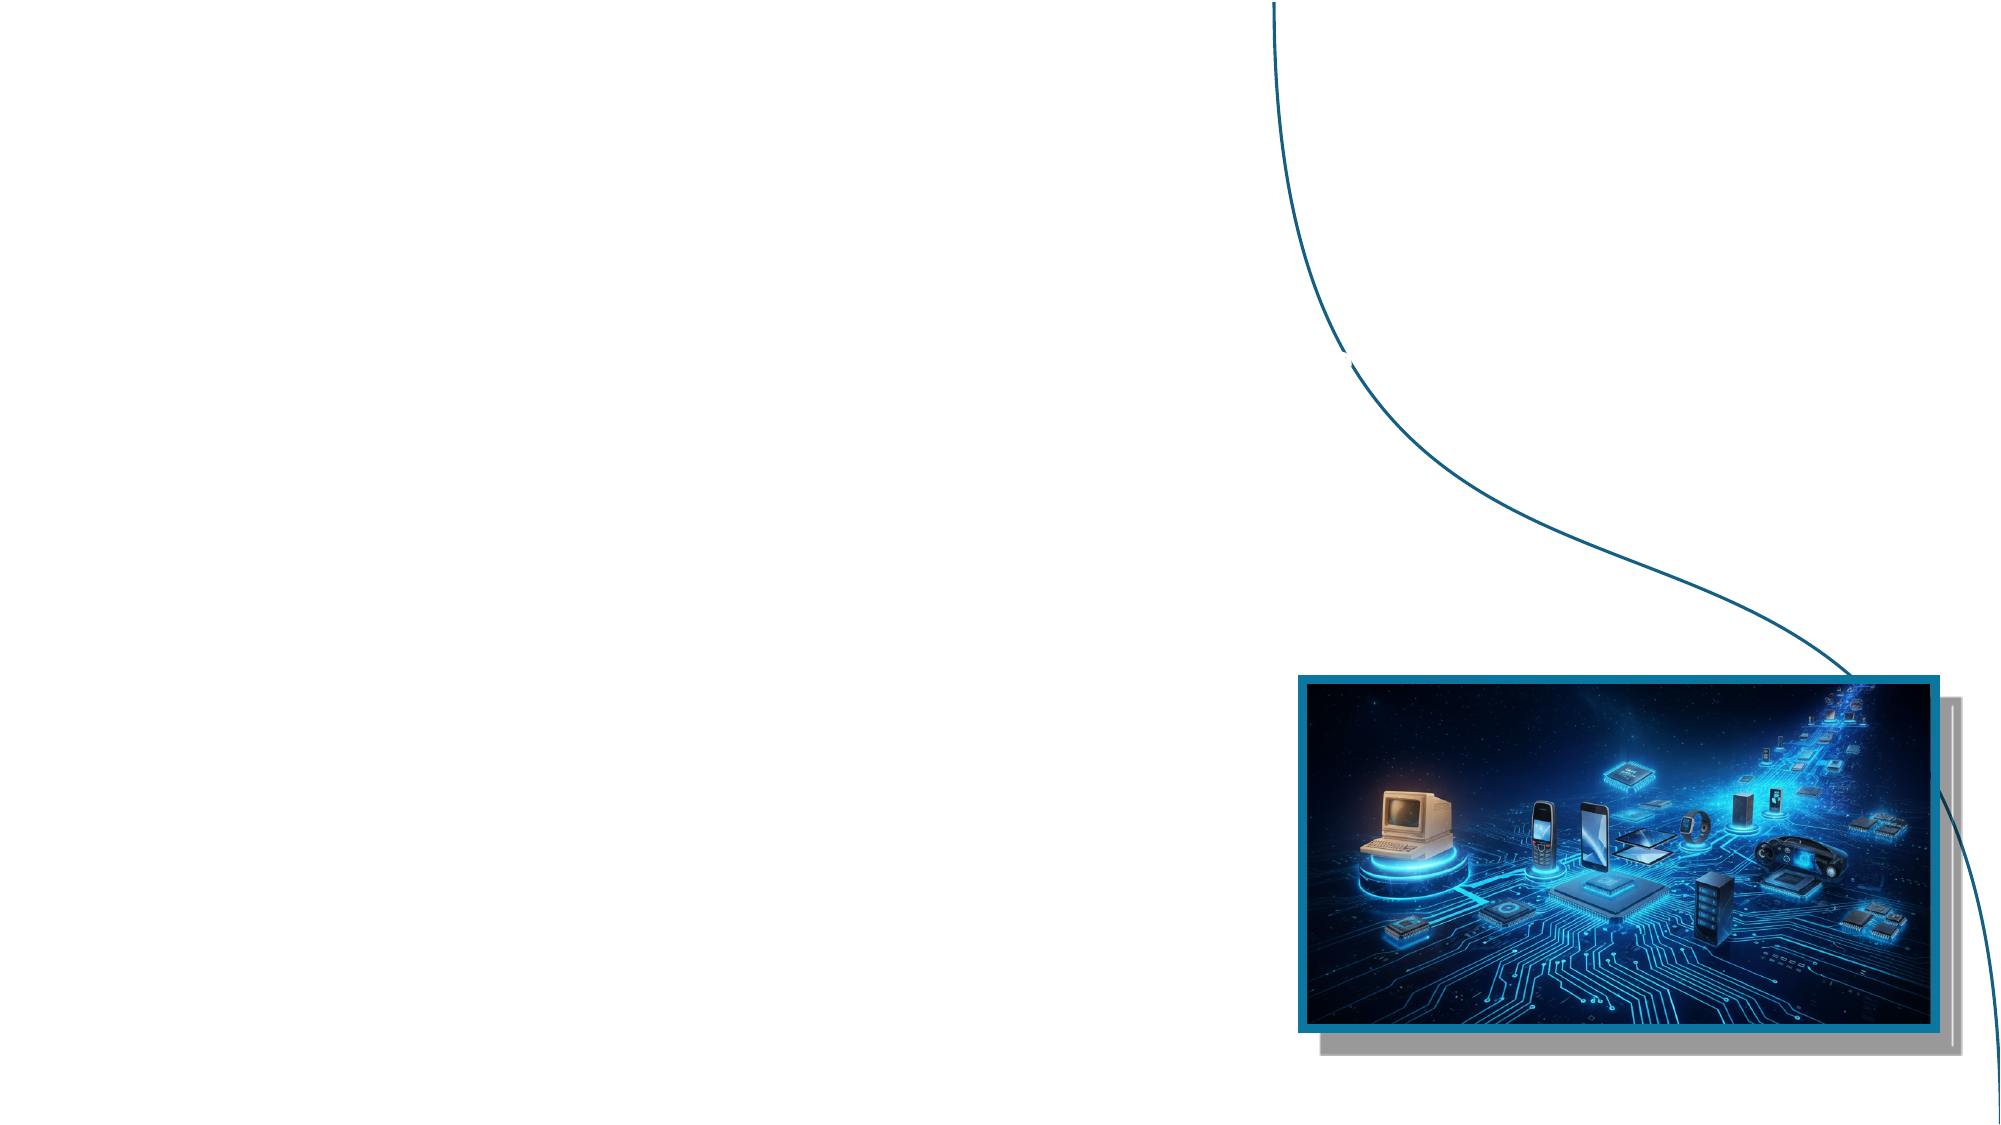

# Histórico
 Origem na empresa Acorn Computers (década de 1980)
 Criação da ARM Ltd. em parceria com a Apple
 Foco inicial em baixo consumo de energia
 Expansão para dispositivos móveis
 Atual evolução: ARMv7, ARMv8 e ARMv9